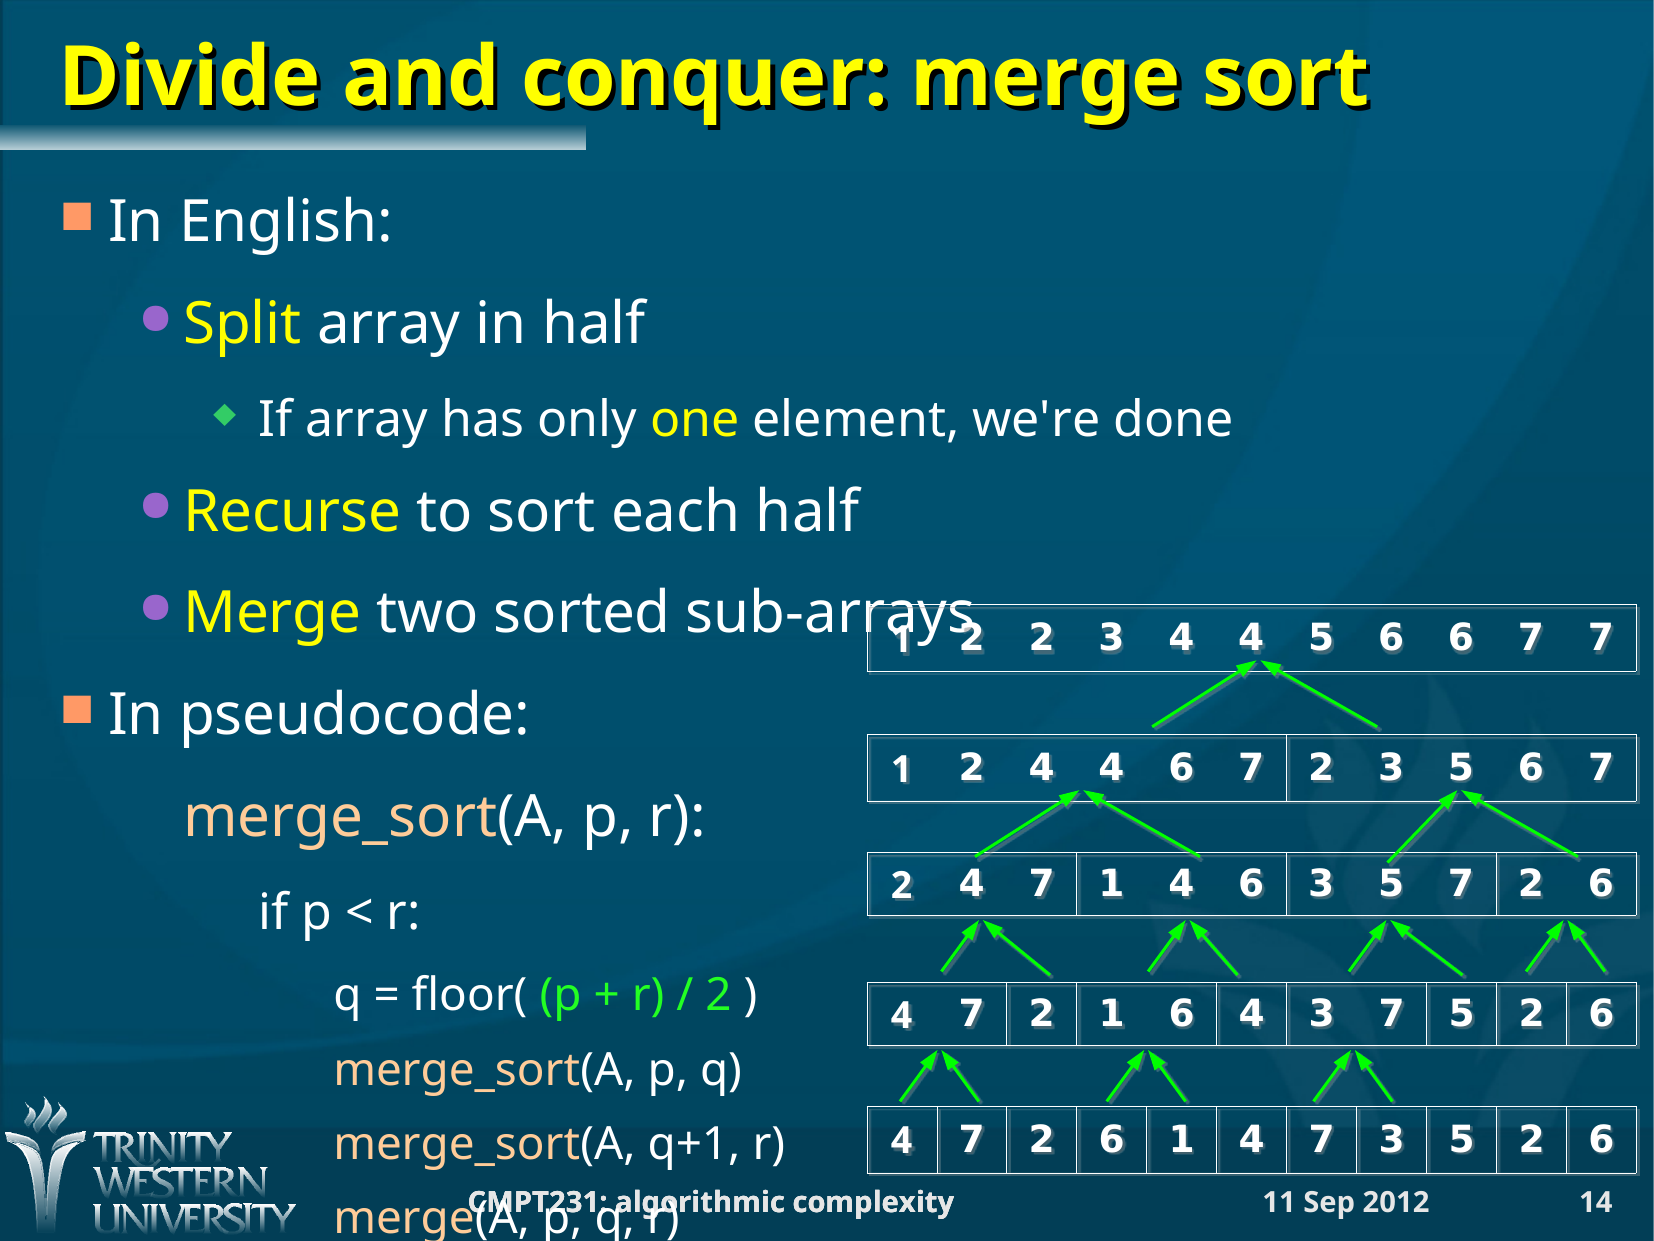

# Divide and conquer: merge sort
In English:
Split array in half
If array has only one element, we're done
Recurse to sort each half
Merge two sorted sub-arrays
In pseudocode:
merge_sort(A, p, r):
if p < r:
q = floor( (p + r) / 2 )
merge_sort(A, p, q)
merge_sort(A, q+1, r)
merge(A, p, q, r)
| 1 | 2 | 2 | 3 | 4 | 4 | 5 | 6 | 6 | 7 | 7 |
| --- | --- | --- | --- | --- | --- | --- | --- | --- | --- | --- |
| 1 | 2 | 4 | 4 | 6 | 7 | 2 | 3 | 5 | 6 | 7 |
| --- | --- | --- | --- | --- | --- | --- | --- | --- | --- | --- |
| 2 | 4 | 7 | 1 | 4 | 6 | 3 | 5 | 7 | 2 | 6 |
| --- | --- | --- | --- | --- | --- | --- | --- | --- | --- | --- |
| 4 | 7 | 2 | 1 | 6 | 4 | 3 | 7 | 5 | 2 | 6 |
| --- | --- | --- | --- | --- | --- | --- | --- | --- | --- | --- |
| 4 | 7 | 2 | 6 | 1 | 4 | 7 | 3 | 5 | 2 | 6 |
| --- | --- | --- | --- | --- | --- | --- | --- | --- | --- | --- |
CMPT231: algorithmic complexity
11 Sep 2012
14